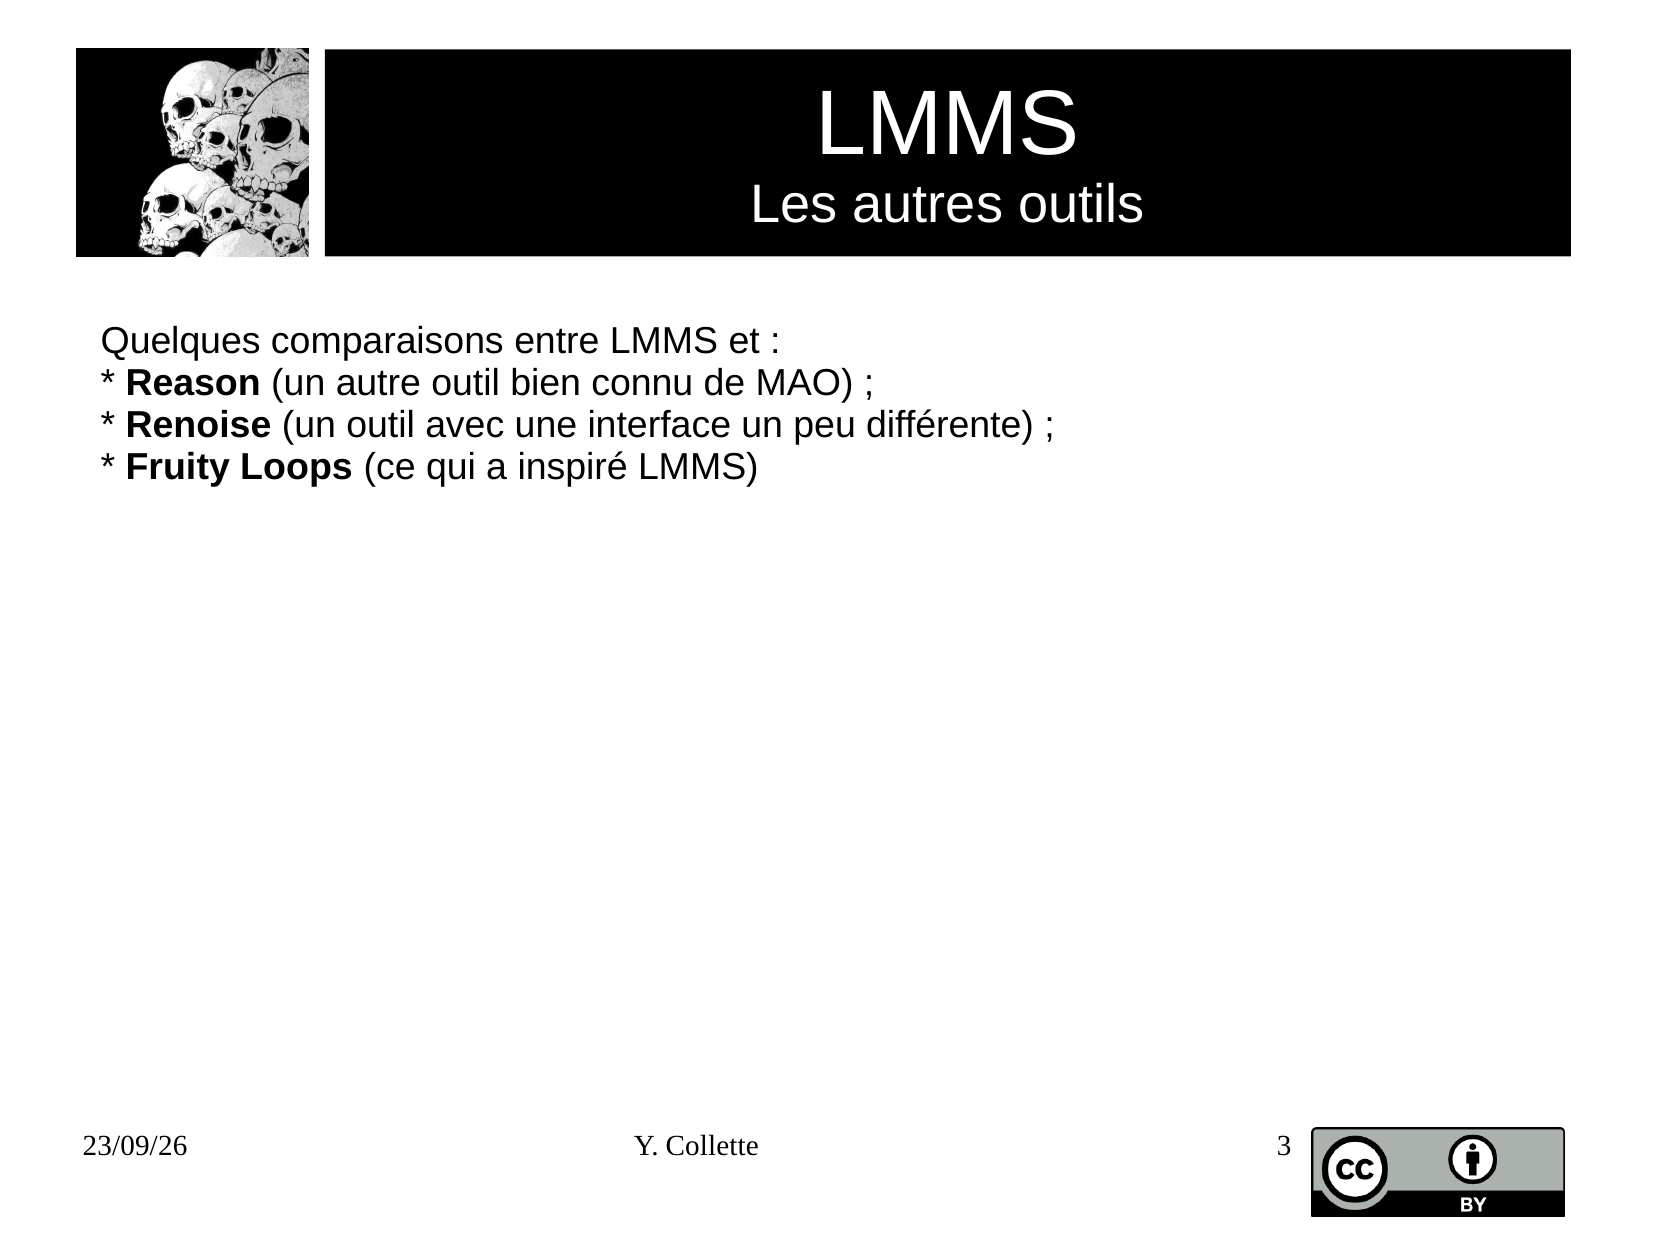

# LMMS Les autres outils
Quelques comparaisons entre LMMS et :
* Reason (un autre outil bien connu de MAO) ;
* Renoise (un outil avec une interface un peu différente) ;
* Fruity Loops (ce qui a inspiré LMMS)
Y. Collette
3